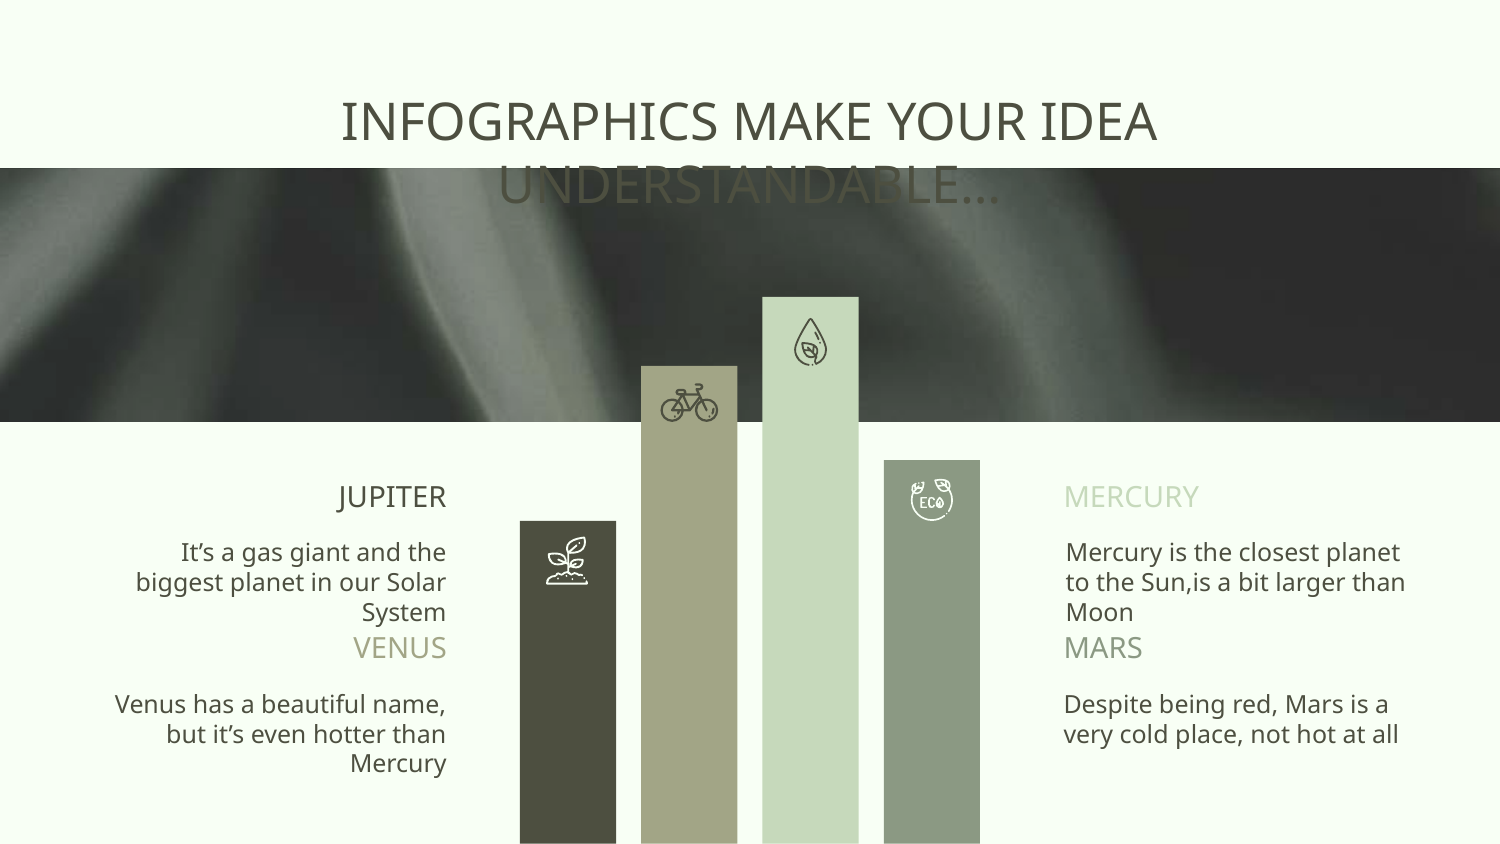

INFOGRAPHICS MAKE YOUR IDEA UNDERSTANDABLE…
# JUPITER
MERCURY
It’s a gas giant and the biggest planet in our Solar System
Mercury is the closest planet to the Sun,is a bit larger than Moon
VENUS
MARS
Venus has a beautiful name, but it’s even hotter than Mercury
Despite being red, Mars is a very cold place, not hot at all